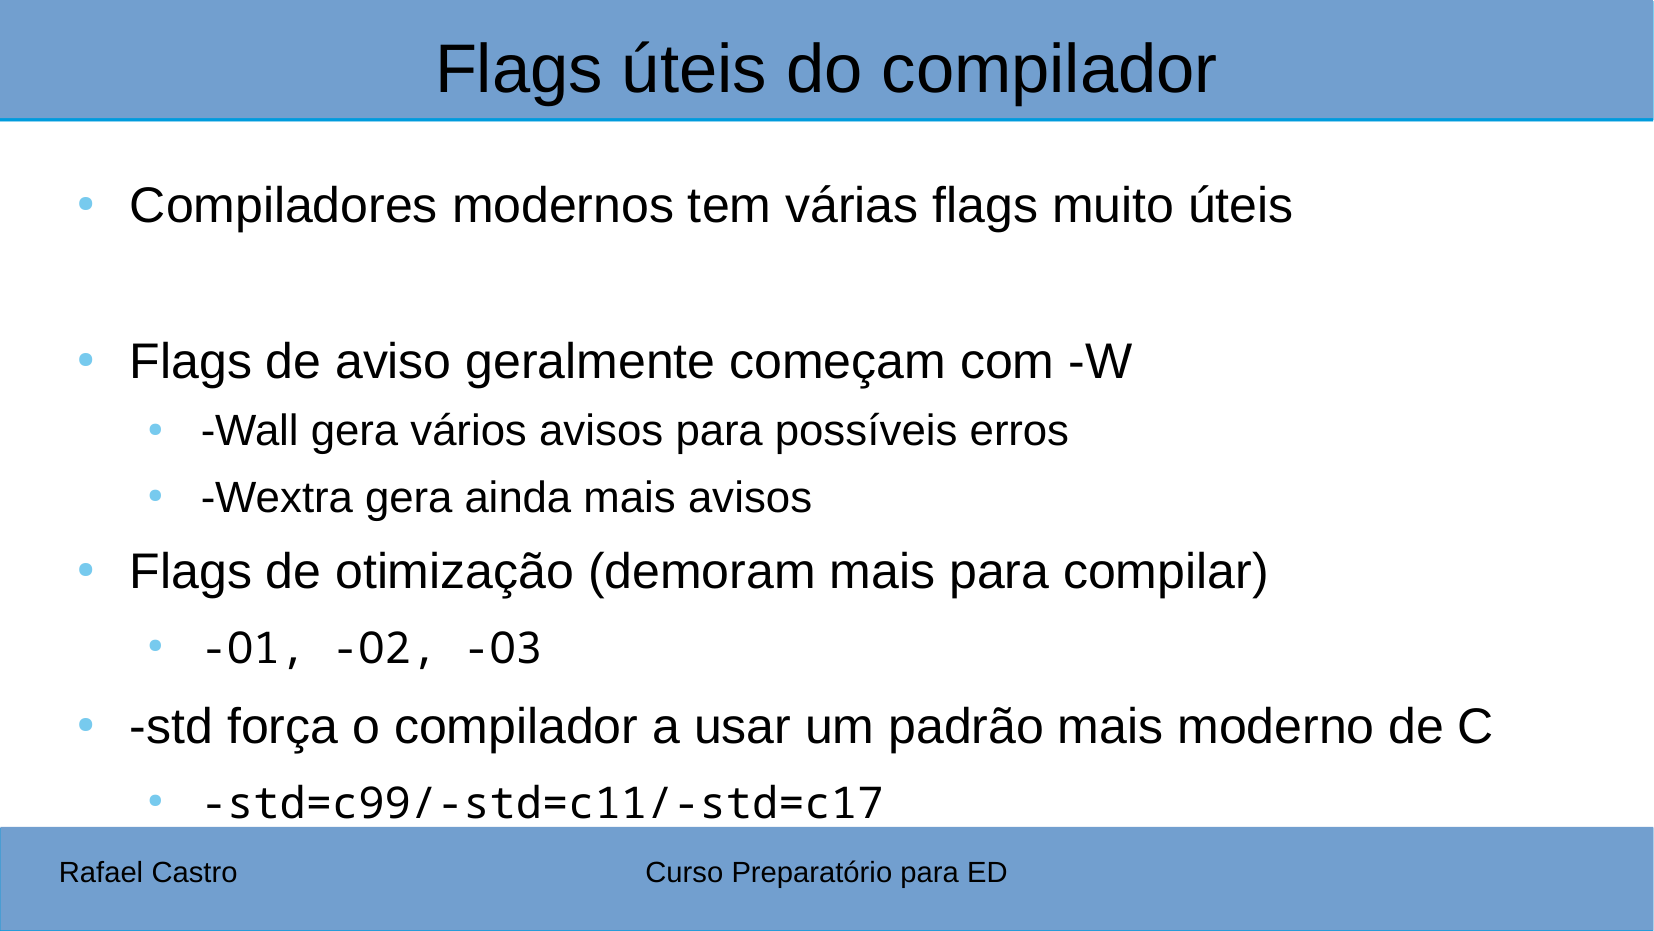

# Flags úteis do compilador
Compiladores modernos tem várias flags muito úteis
Flags de aviso geralmente começam com -W
-Wall gera vários avisos para possíveis erros
-Wextra gera ainda mais avisos
Flags de otimização (demoram mais para compilar)
-O1, -O2, -O3
-std força o compilador a usar um padrão mais moderno de C
-std=c99/-std=c11/-std=c17
Curso Preparatório para ED